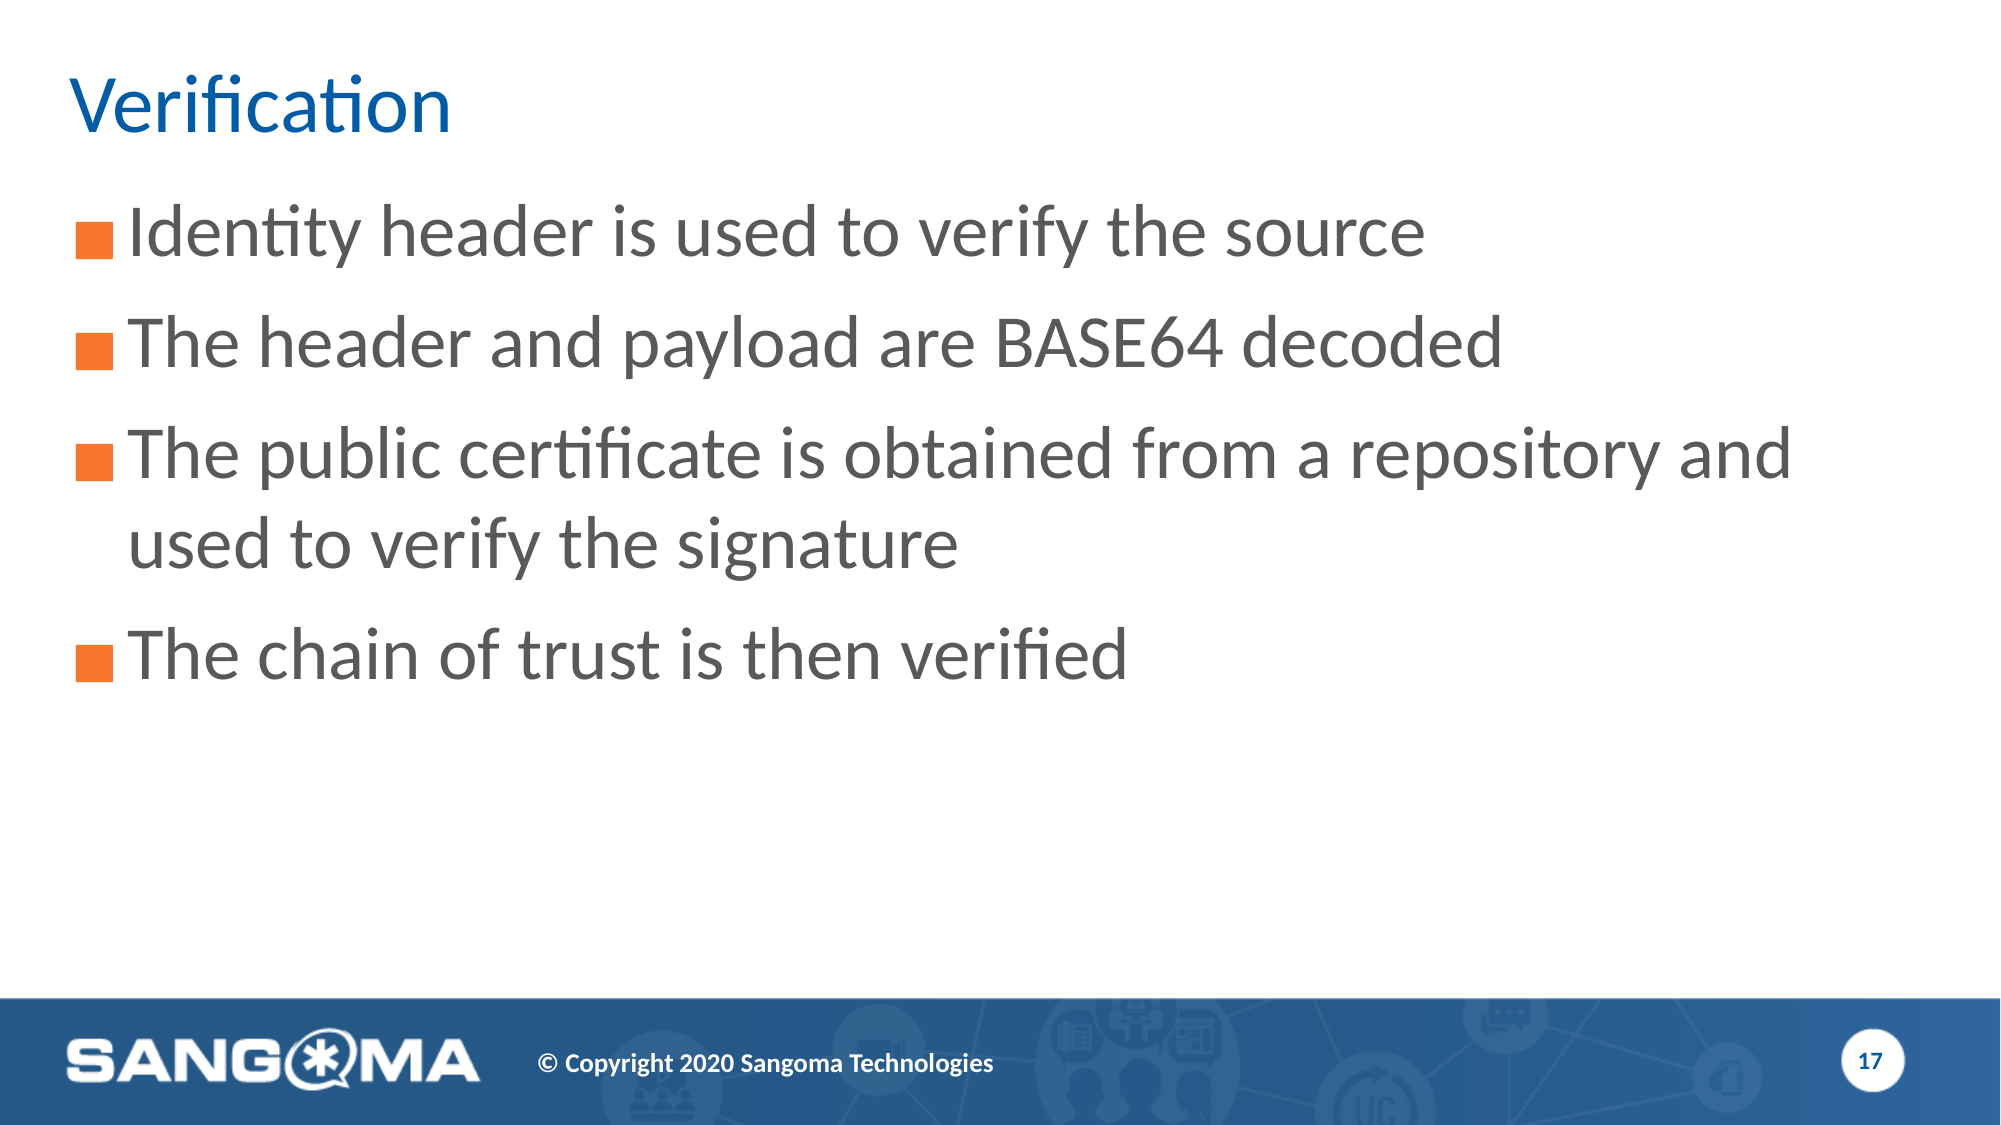

# Verification
Identity header is used to verify the source
The header and payload are BASE64 decoded
The public certificate is obtained from a repository and used to verify the signature
The chain of trust is then verified